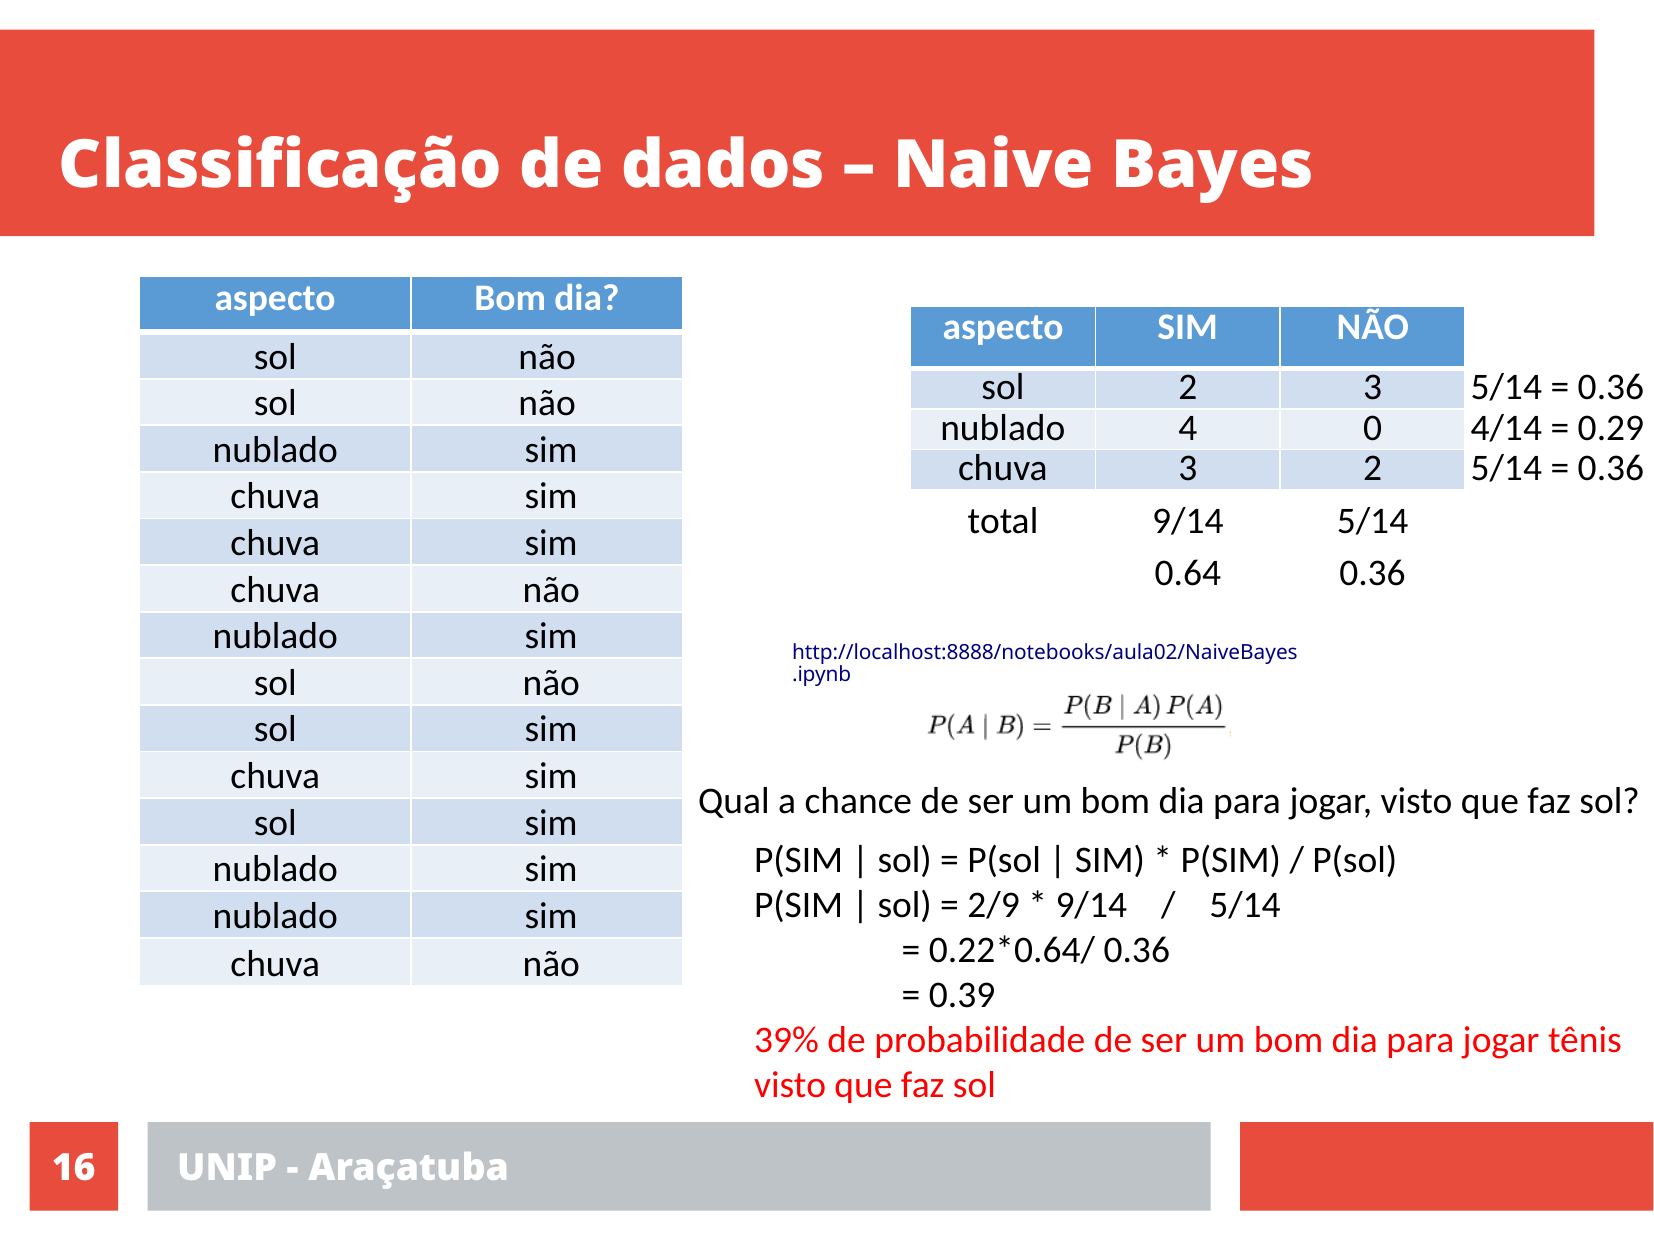

# Classificação de dados – Naive Bayes
| aspecto | Bom dia? |
| --- | --- |
| sol | não |
| sol | não |
| nublado | sim |
| chuva | sim |
| chuva | sim |
| chuva | não |
| nublado | sim |
| sol | não |
| sol | sim |
| chuva | sim |
| sol | sim |
| nublado | sim |
| nublado | sim |
| chuva | não |
| aspecto | SIM | NÃO | |
| --- | --- | --- | --- |
| sol | 2 | 3 | 5/14 = 0.36 |
| nublado | 4 | 0 | 4/14 = 0.29 |
| chuva | 3 | 2 | 5/14 = 0.36 |
| total | 9/14 | 5/14 | |
| | 0.64 | 0.36 | |
http://localhost:8888/notebooks/aula02/NaiveBayes.ipynb
Qual a chance de ser um bom dia para jogar, visto que faz sol?
P(SIM | sol) = P(sol | SIM) * P(SIM) / P(sol)
P(SIM | sol) = 2/9 * 9/14 / 5/14
		= 0.22*0.64/ 0.36
		= 0.39
39% de probabilidade de ser um bom dia para jogar tênis
visto que faz sol
16
UNIP - Araçatuba